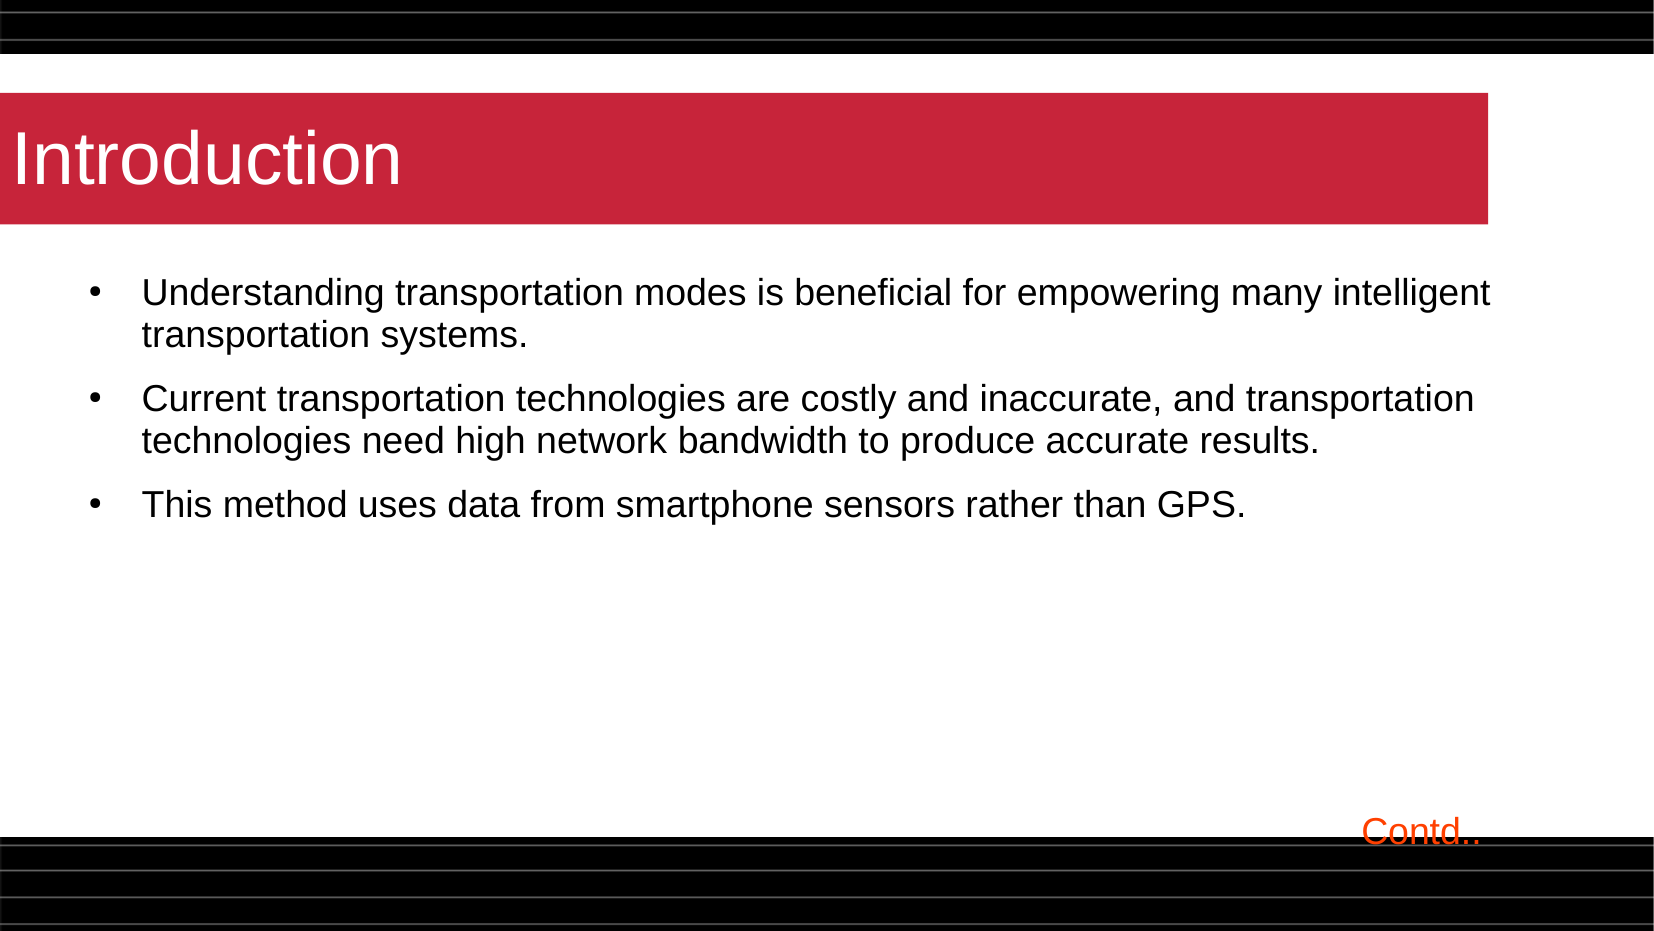

# Introduction
Understanding transportation modes is beneficial for empowering many intelligent transportation systems.
Current transportation technologies are costly and inaccurate, and transportation technologies need high network bandwidth to produce accurate results.
This method uses data from smartphone sensors rather than GPS.
Contd..